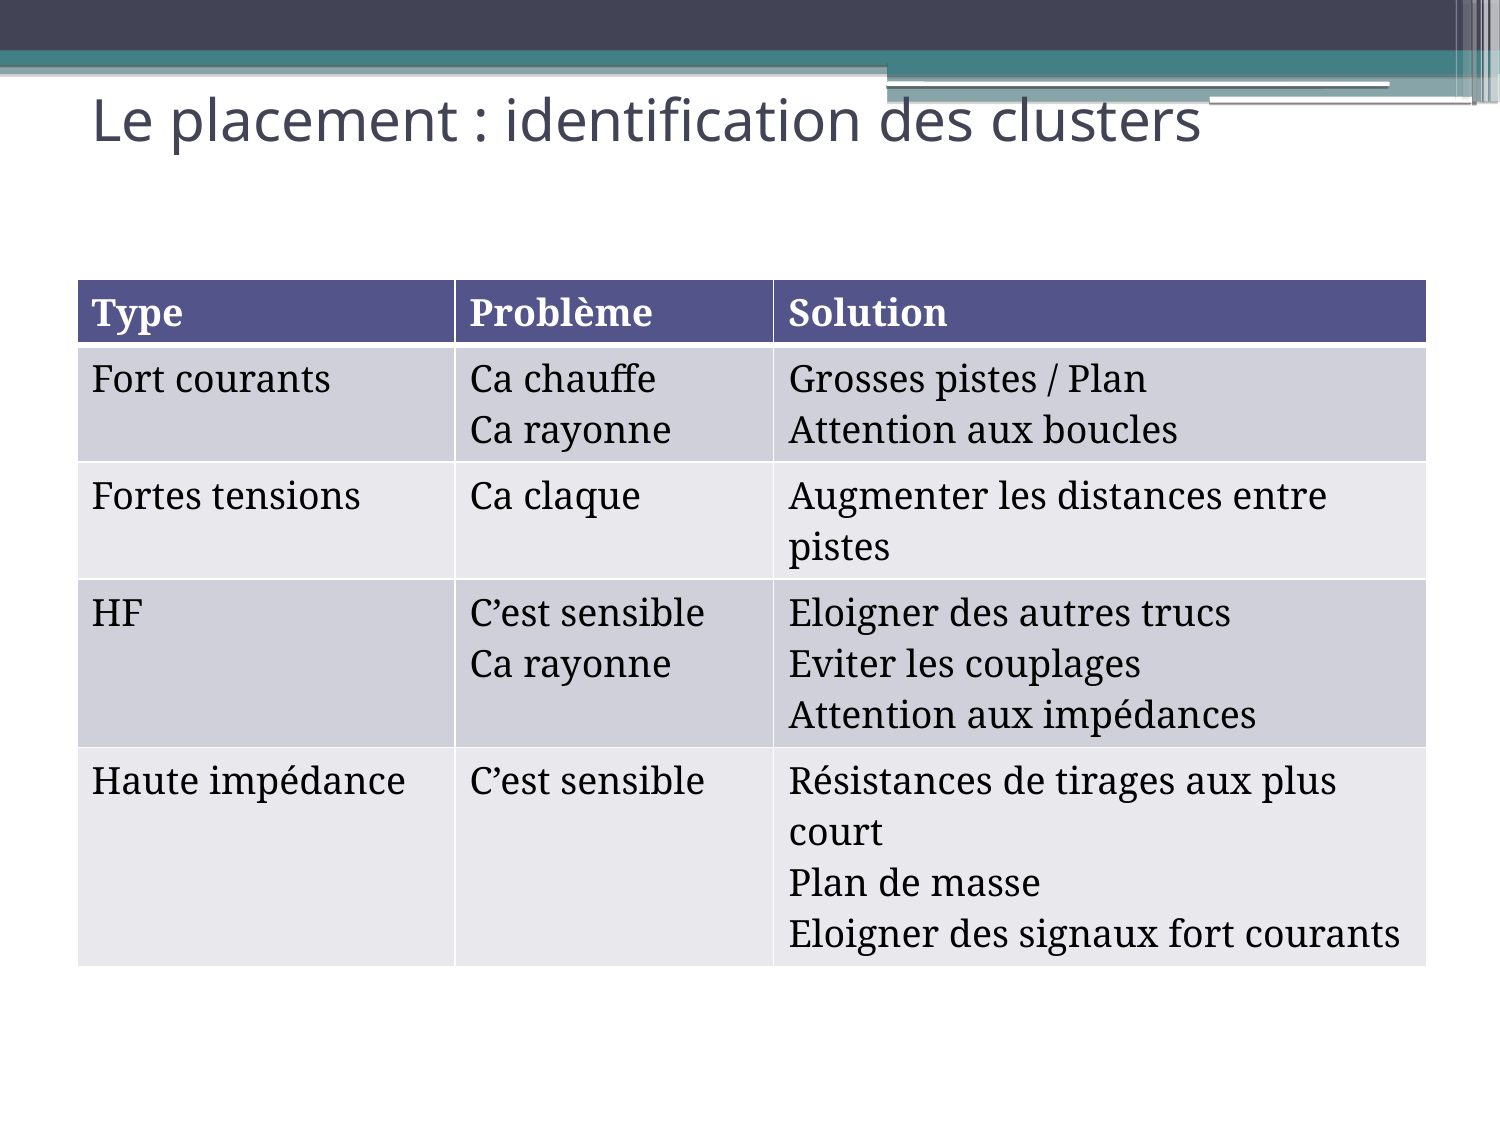

# Le placement : identification des clusters
| Type | Problème | Solution |
| --- | --- | --- |
| Fort courants | Ca chauffe Ca rayonne | Grosses pistes / Plan Attention aux boucles |
| Fortes tensions | Ca claque | Augmenter les distances entre pistes |
| HF | C’est sensible Ca rayonne | Eloigner des autres trucs Eviter les couplages Attention aux impédances |
| Haute impédance | C’est sensible | Résistances de tirages aux plus court Plan de masse Eloigner des signaux fort courants |